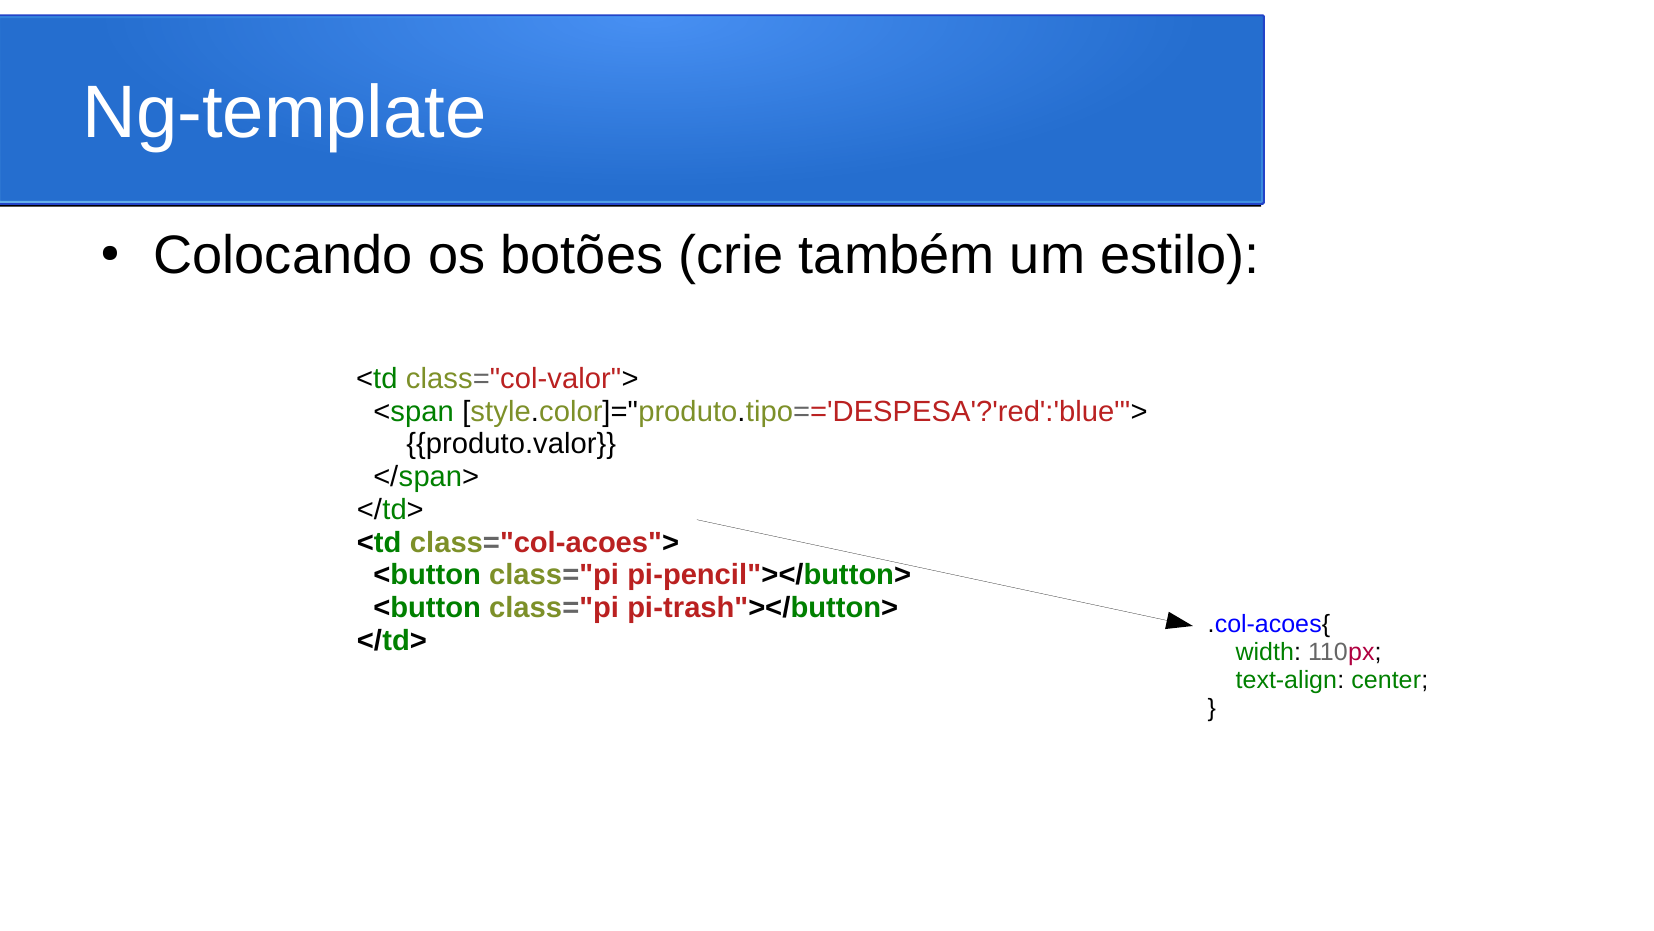

# Ng-template
Colocando os botões (crie também um estilo):
		 <td class="col-valor">
 <span [style.color]="produto.tipo=='DESPESA'?'red':'blue'">
 {{produto.valor}}
 </span>
 </td>
 <td class="col-acoes">
 <button class="pi pi-pencil"></button>
 <button class="pi pi-trash"></button>
 </td>
.col-acoes{
 width: 110px;
 text-align: center;
}